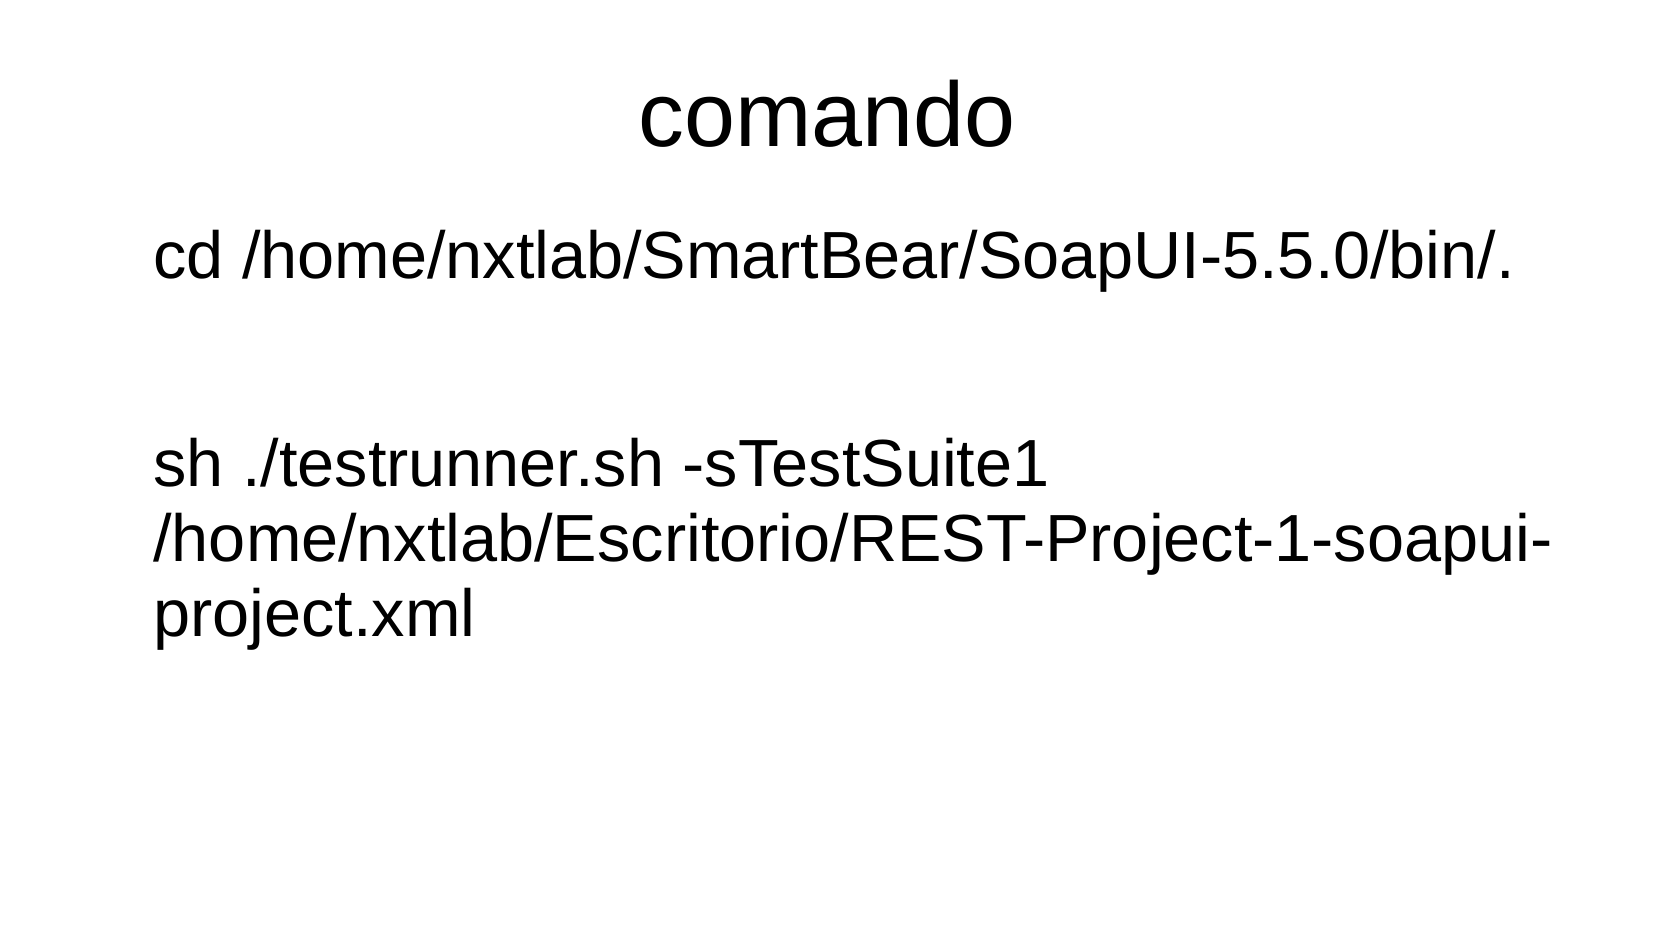

# comando
cd /home/nxtlab/SmartBear/SoapUI-5.5.0/bin/.
sh ./testrunner.sh -sTestSuite1 /home/nxtlab/Escritorio/REST-Project-1-soapui-project.xml